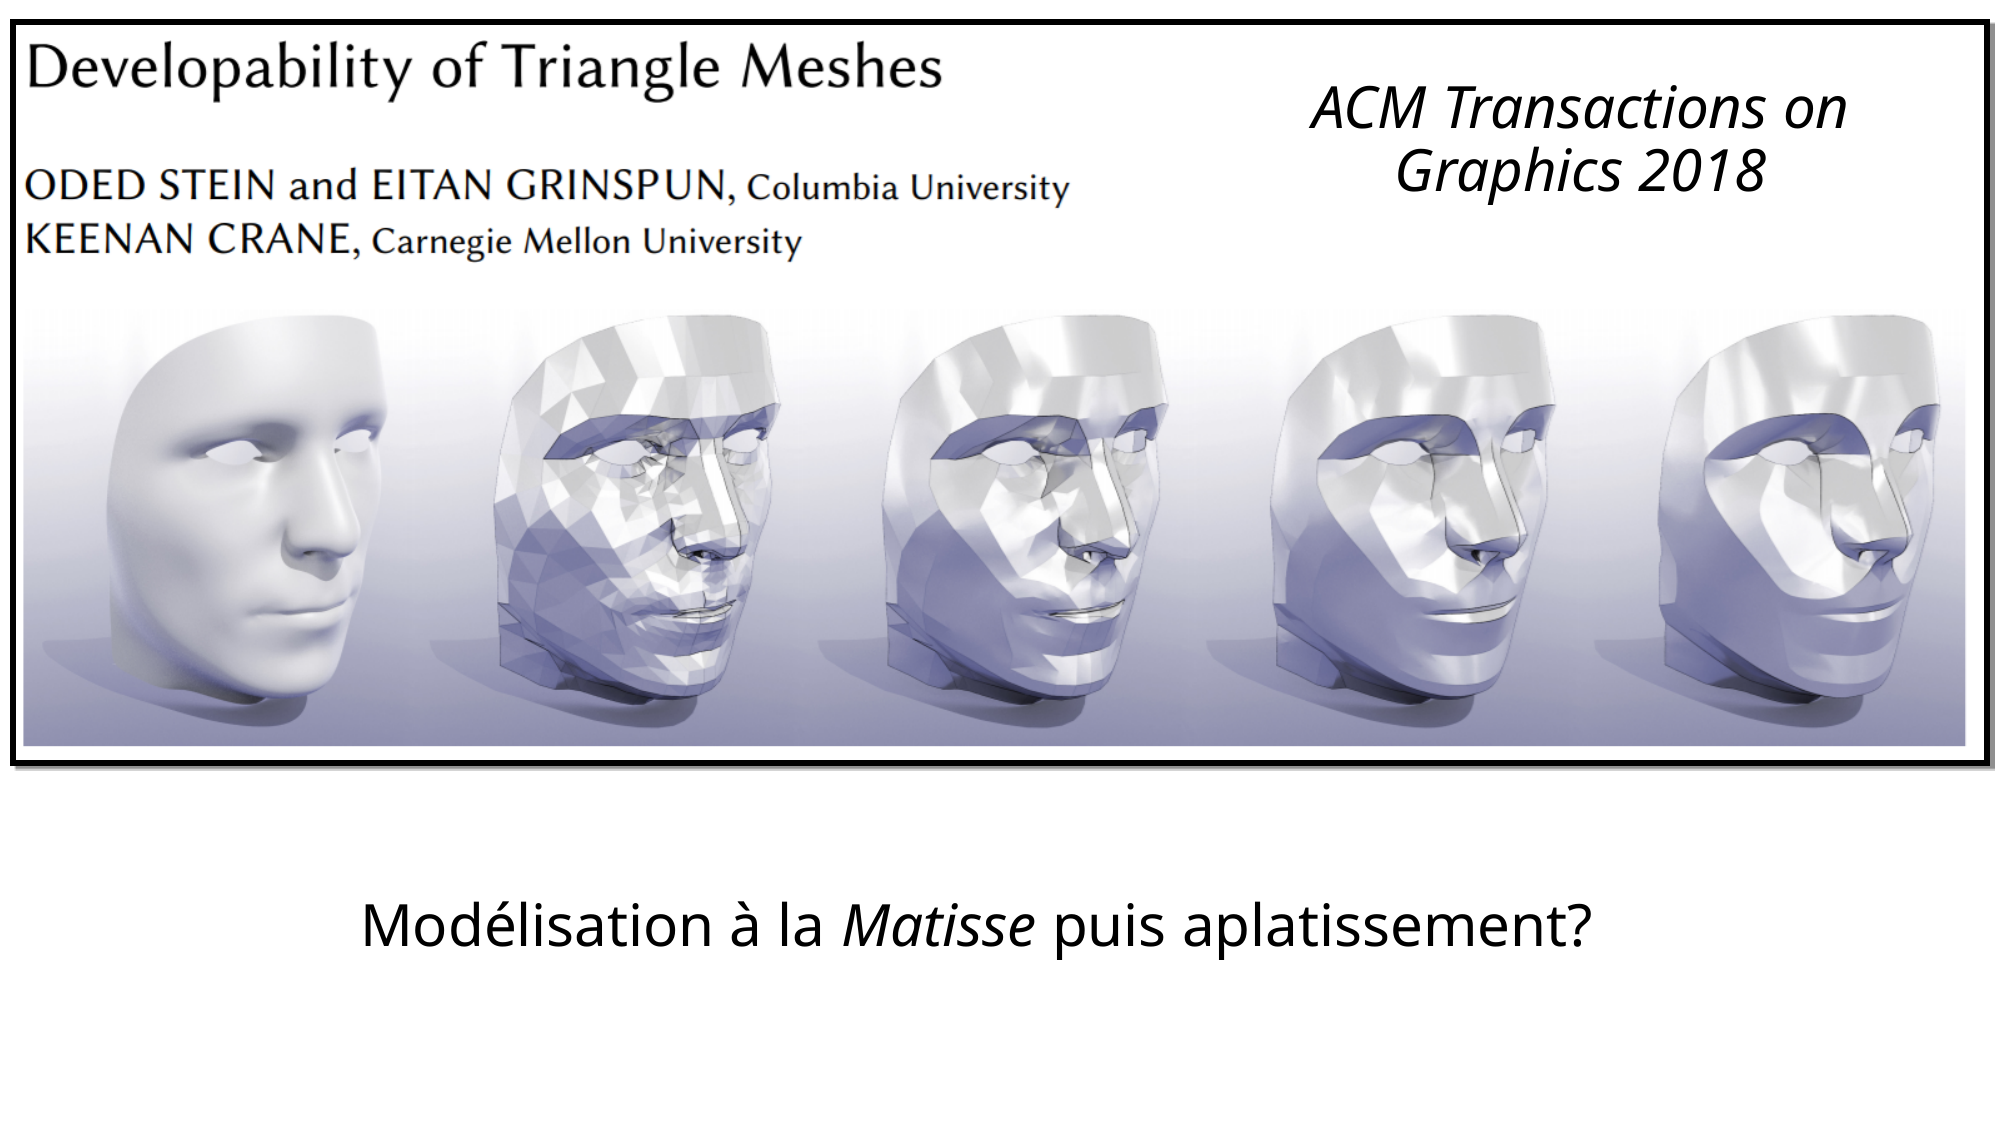

ACM Transactions on Graphics 2018
# Modélisation à la Matisse puis aplatissement?